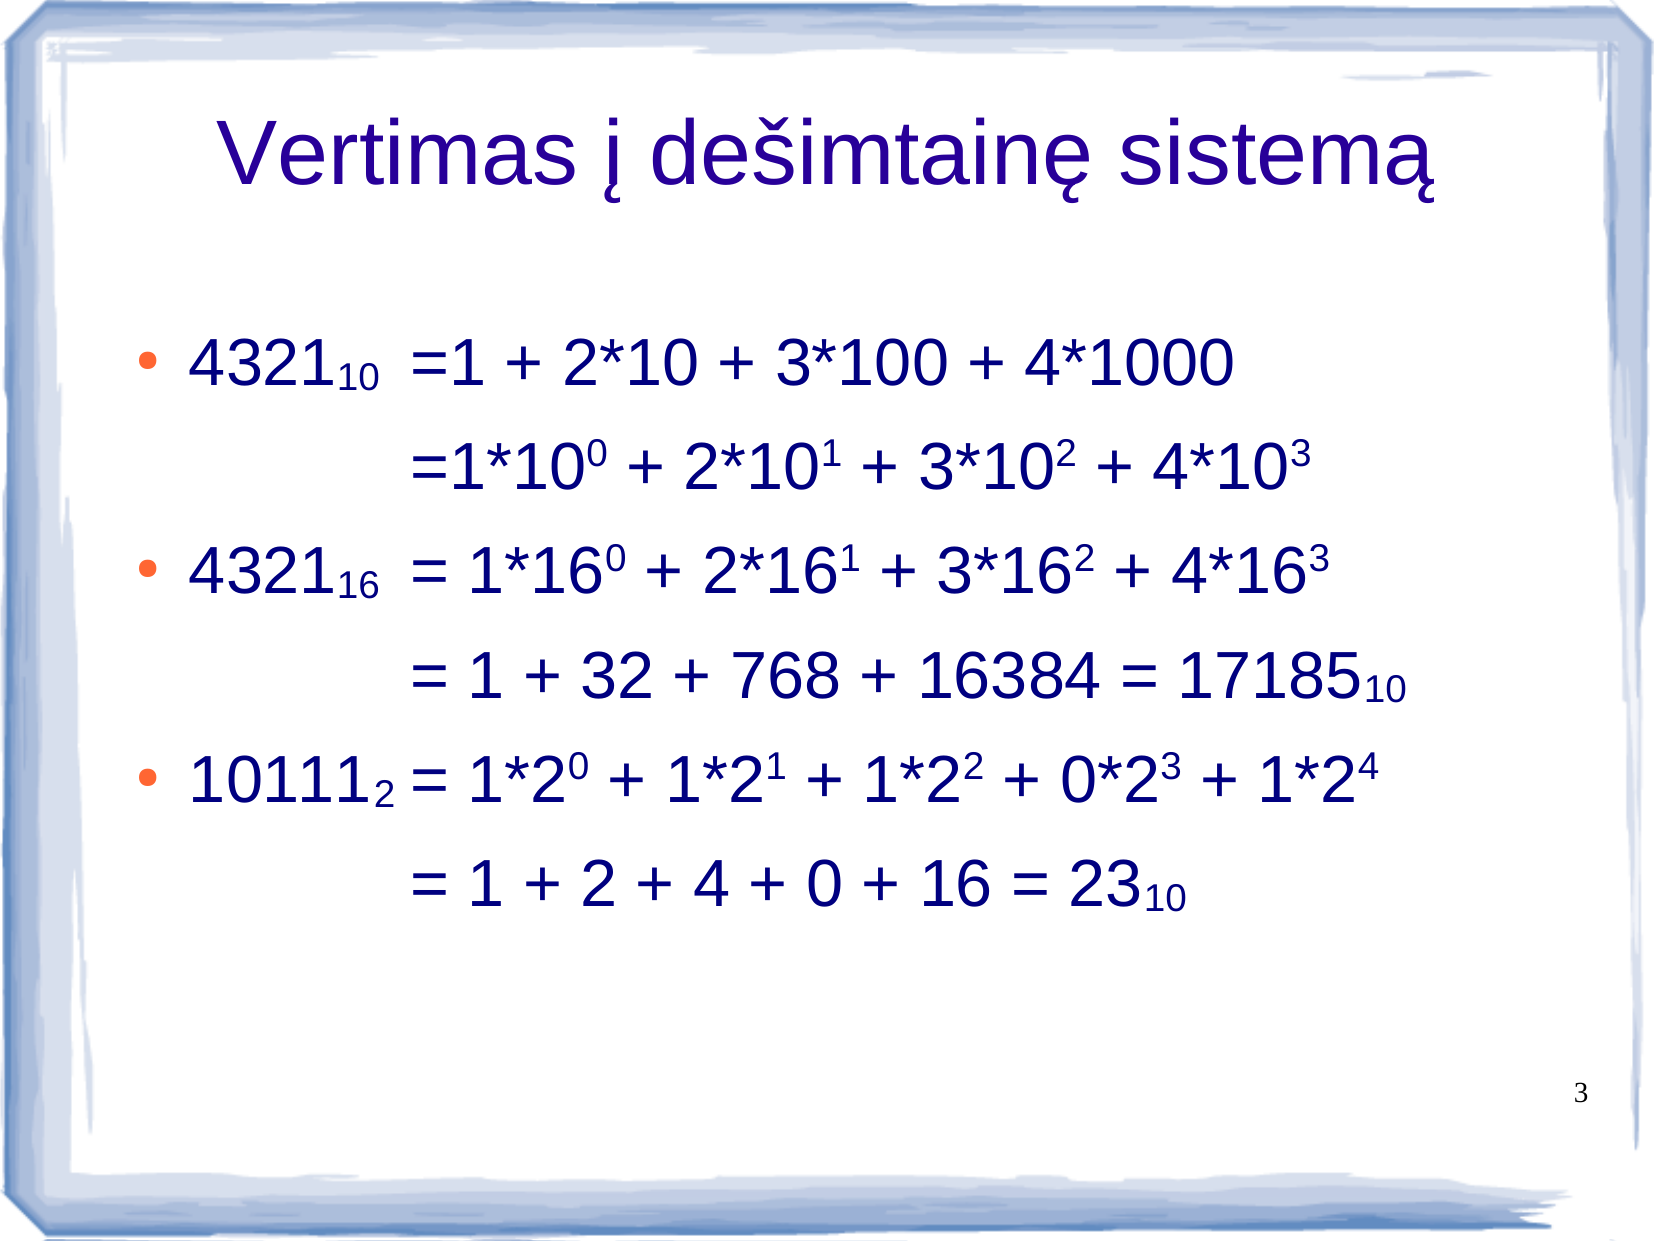

# Vertimas į dešimtainę sistemą
432110	=1 + 2*10 + 3*100 + 4*1000
			=1*100 + 2*101 + 3*102 + 4*103
432116	= 1*160 + 2*161 + 3*162 + 4*163
			= 1 + 32 + 768 + 16384 = 1718510
101112	= 1*20 + 1*21 + 1*22 + 0*23 + 1*24
			= 1 + 2 + 4 + 0 + 16 = 2310
3